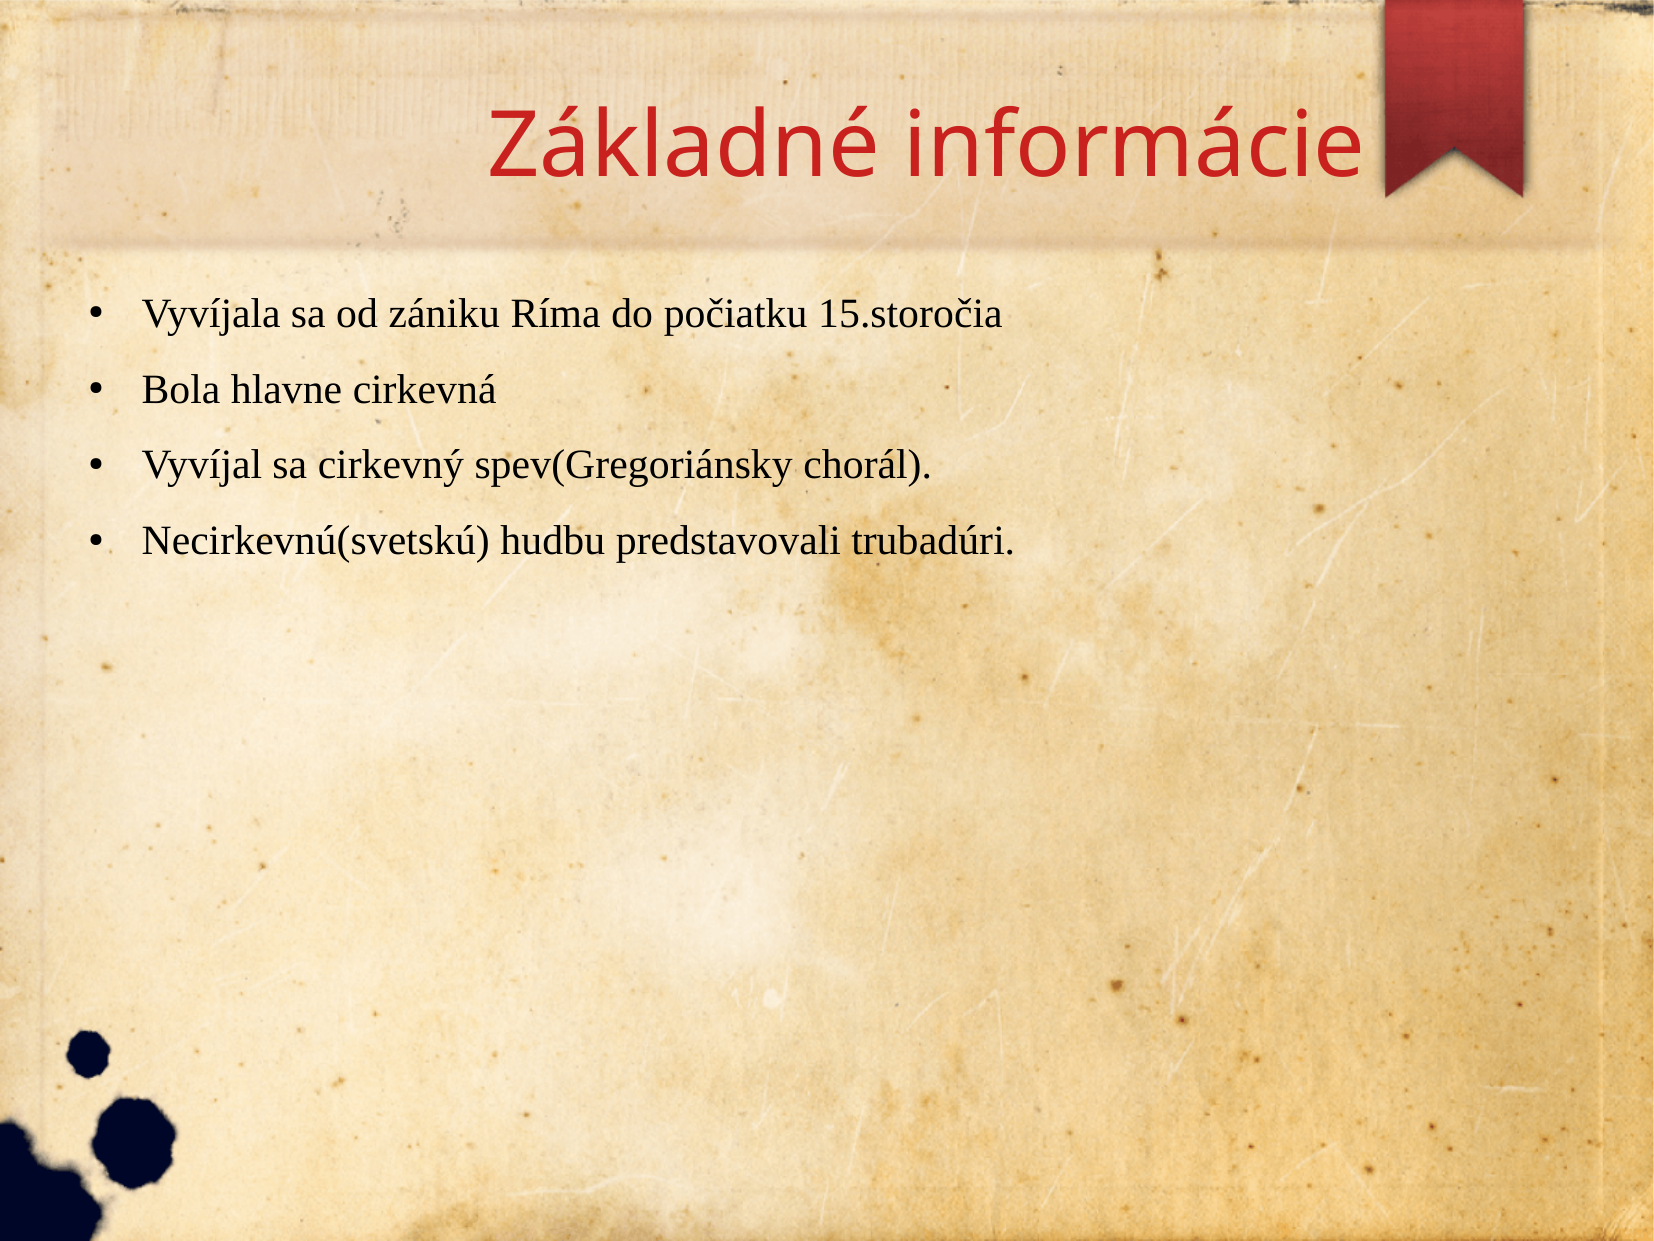

# Základné informácie
Vyvíjala sa od zániku Ríma do počiatku 15.storočia
Bola hlavne cirkevná
Vyvíjal sa cirkevný spev(Gregoriánsky chorál).
Necirkevnú(svetskú) hudbu predstavovali trubadúri.